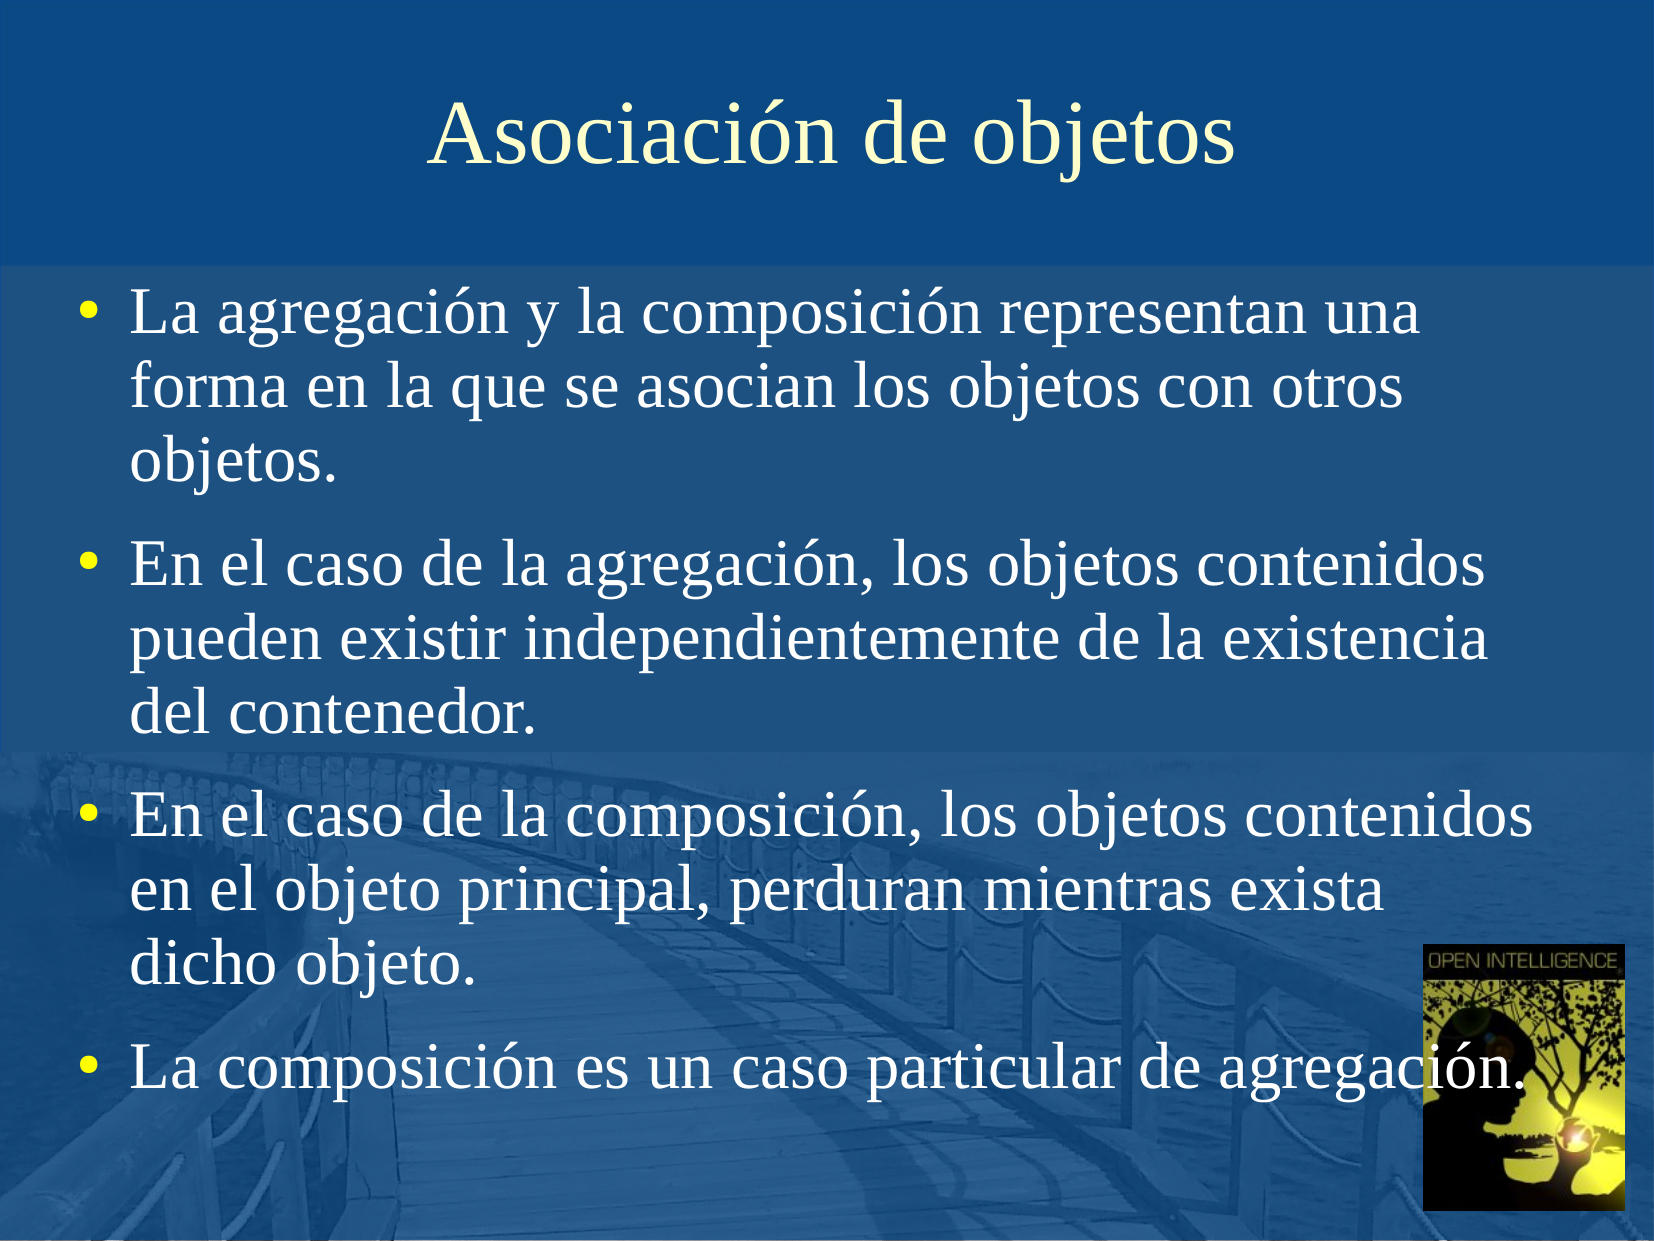

# Asociación de objetos
La agregación y la composición representan una forma en la que se asocian los objetos con otros objetos.
En el caso de la agregación, los objetos contenidos pueden existir independientemente de la existencia del contenedor.
En el caso de la composición, los objetos contenidos en el objeto principal, perduran mientras exista dicho objeto.
La composición es un caso particular de agregación.